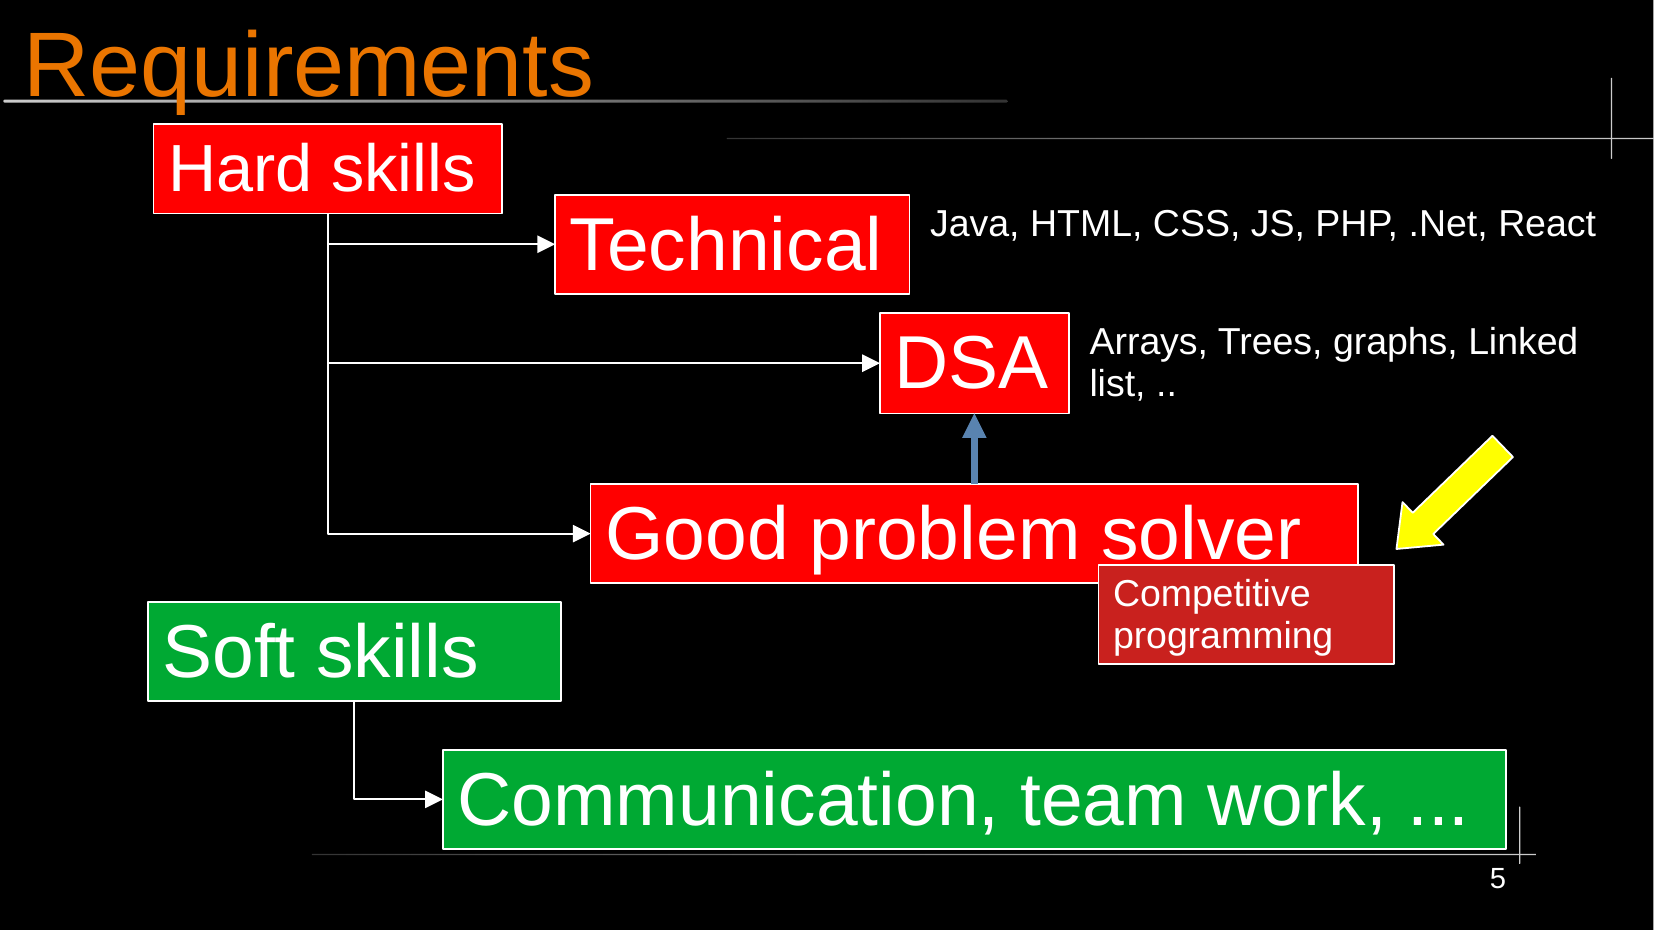

# Requirements
Hard skills
Technical
Java, HTML, CSS, JS, PHP, .Net, React
DSA
Arrays, Trees, graphs, Linked list, ..
Good problem solver
Competitive programming
Soft skills
Communication, team work, ...
5